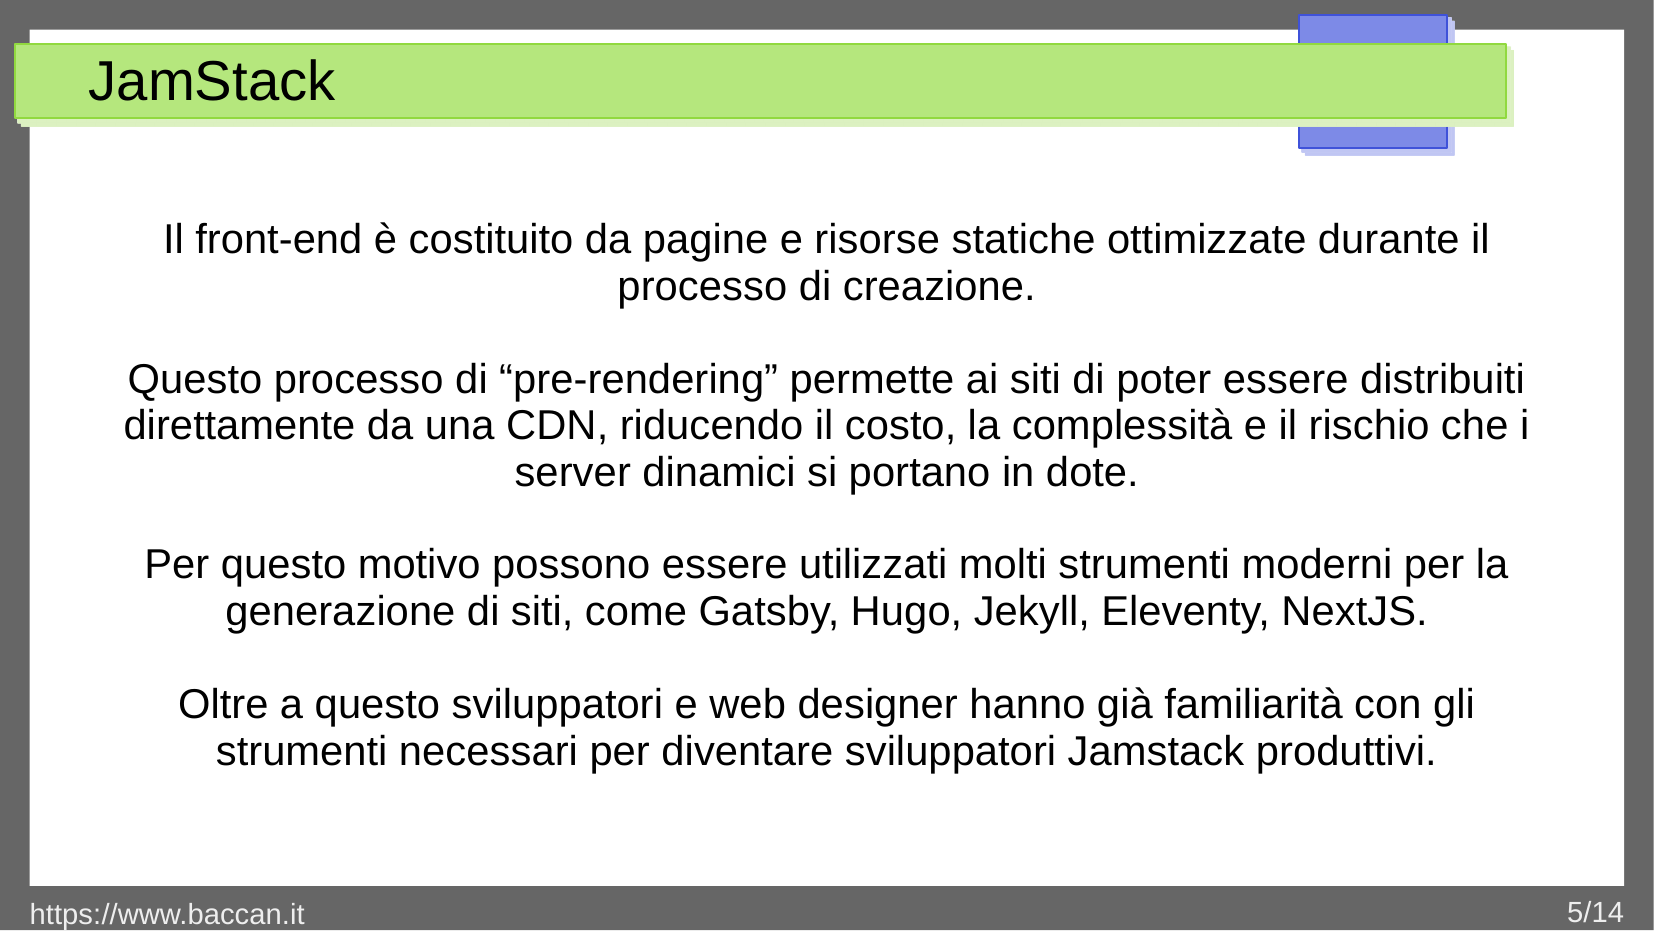

# JamStack
Il front-end è costituito da pagine e risorse statiche ottimizzate durante il processo di creazione.
Questo processo di “pre-rendering” permette ai siti di poter essere distribuiti direttamente da una CDN, riducendo il costo, la complessità e il rischio che i server dinamici si portano in dote.
Per questo motivo possono essere utilizzati molti strumenti moderni per la generazione di siti, come Gatsby, Hugo, Jekyll, Eleventy, NextJS.
Oltre a questo sviluppatori e web designer hanno già familiarità con gli strumenti necessari per diventare sviluppatori Jamstack produttivi.
5
https://www.baccan.it